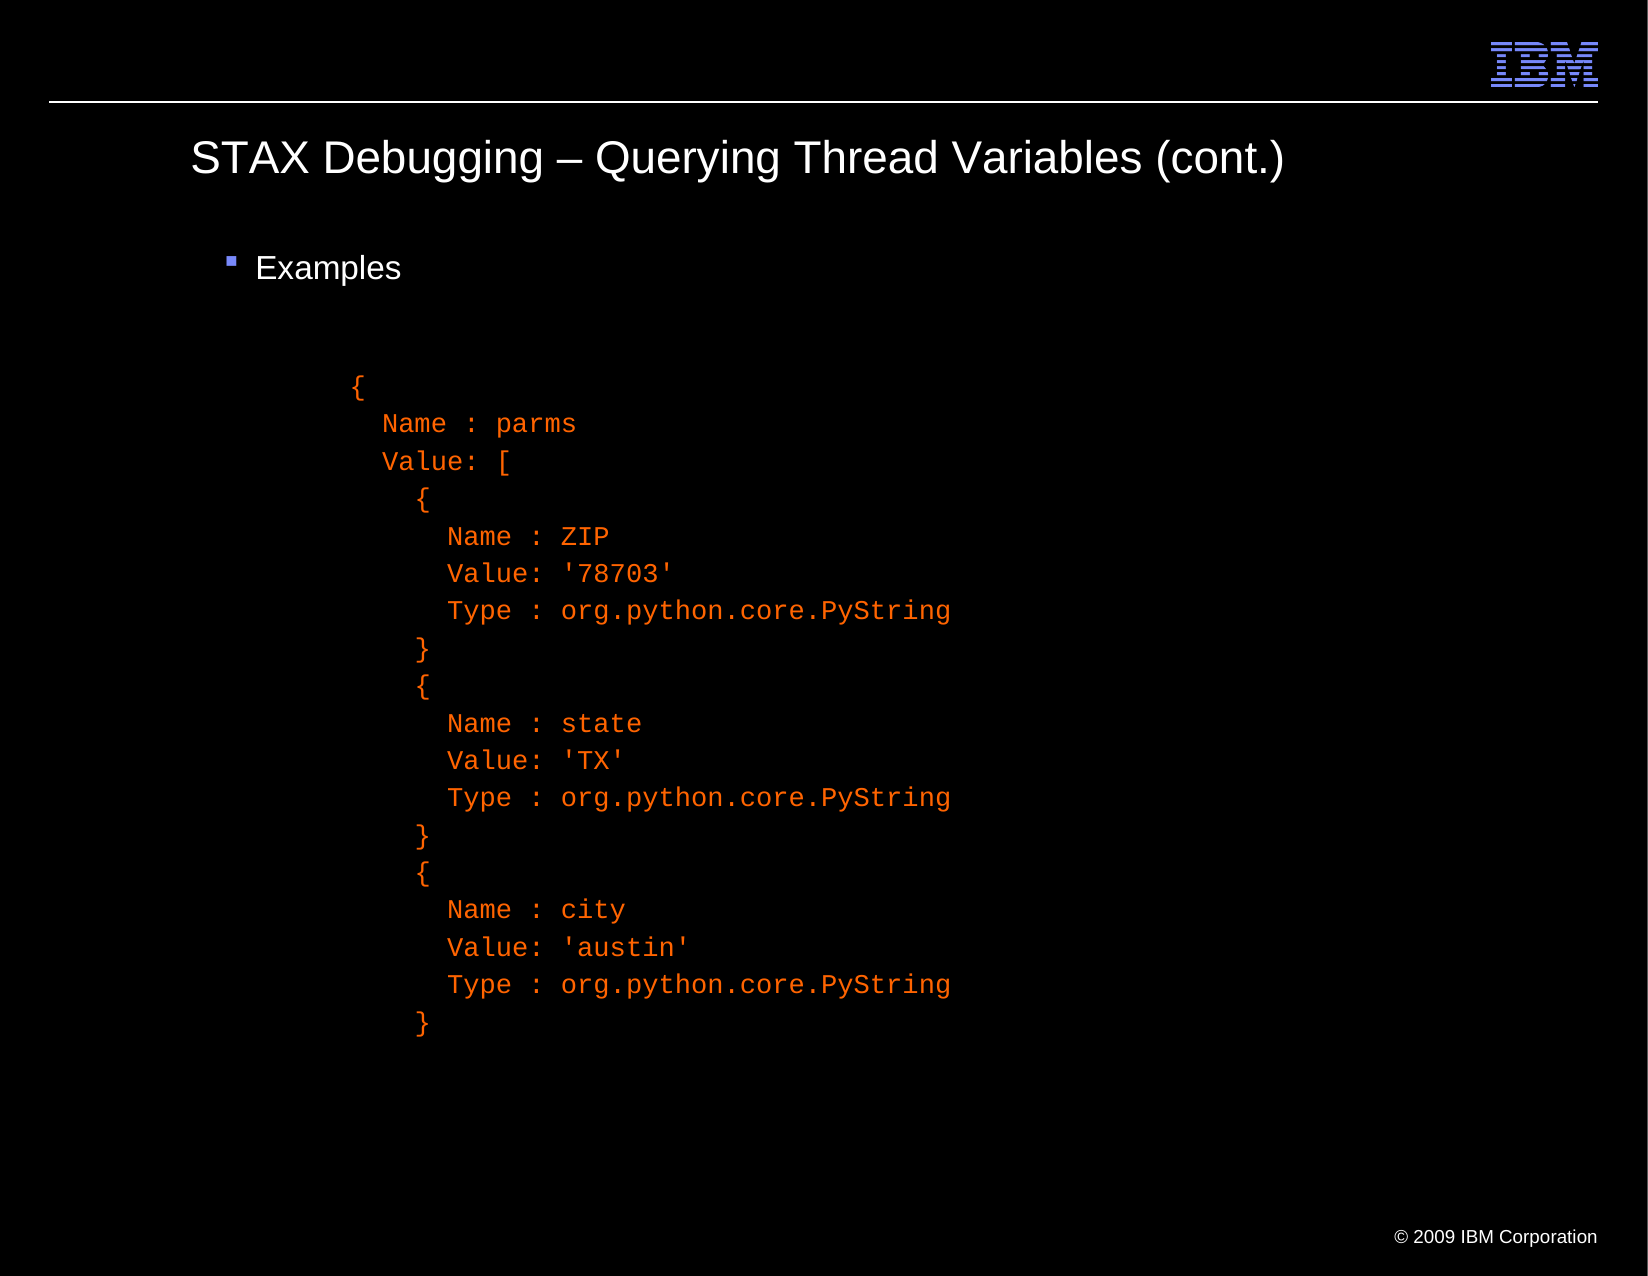

STAX Debugging – Querying Thread Variables (cont.)
Examples
 {
 Name : parms
 Value: [
 {
 Name : ZIP
 Value: '78703'
 Type : org.python.core.PyString
 }
 {
 Name : state
 Value: 'TX'
 Type : org.python.core.PyString
 }
 {
 Name : city
 Value: 'austin'
 Type : org.python.core.PyString
 }